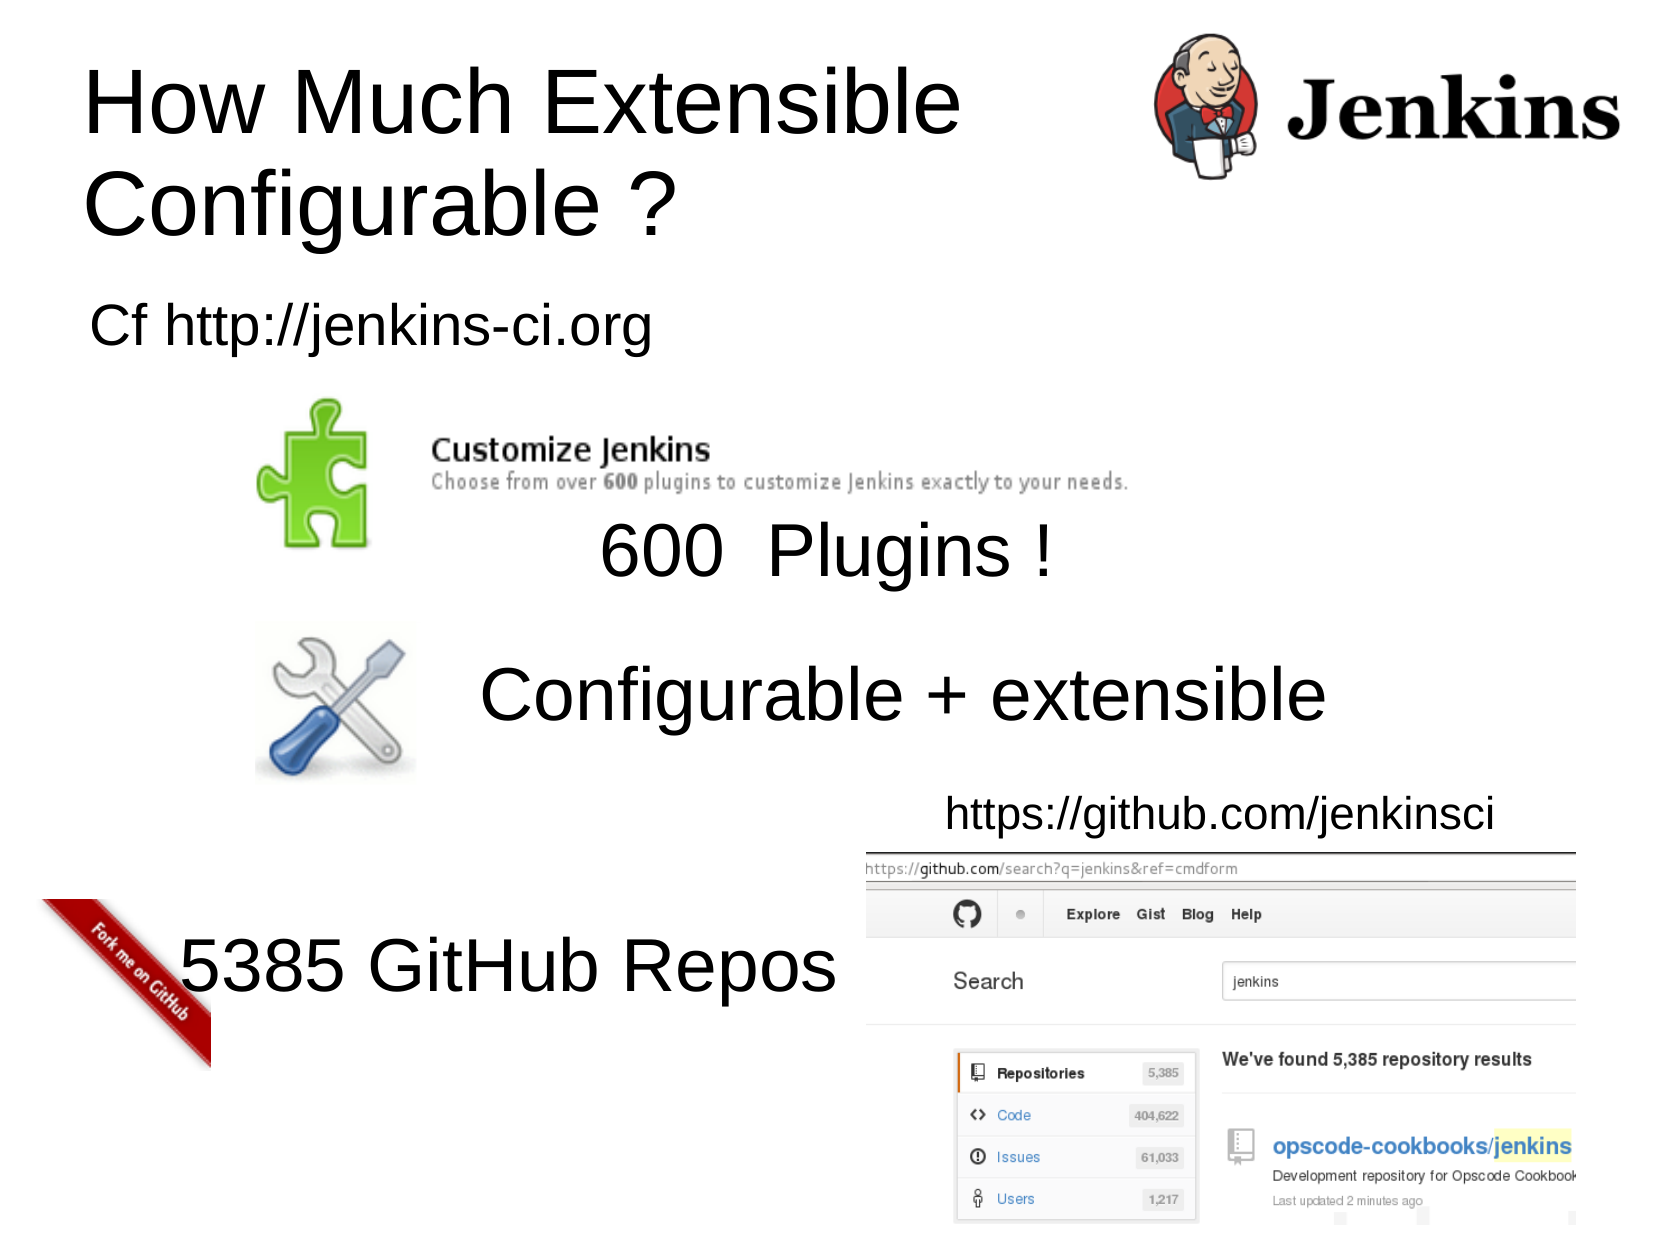

# How Much Extensible Configurable ?
Cf http://jenkins-ci.org
600 Plugins !
Configurable + extensible
https://github.com/jenkinsci
5385 GitHub Repos